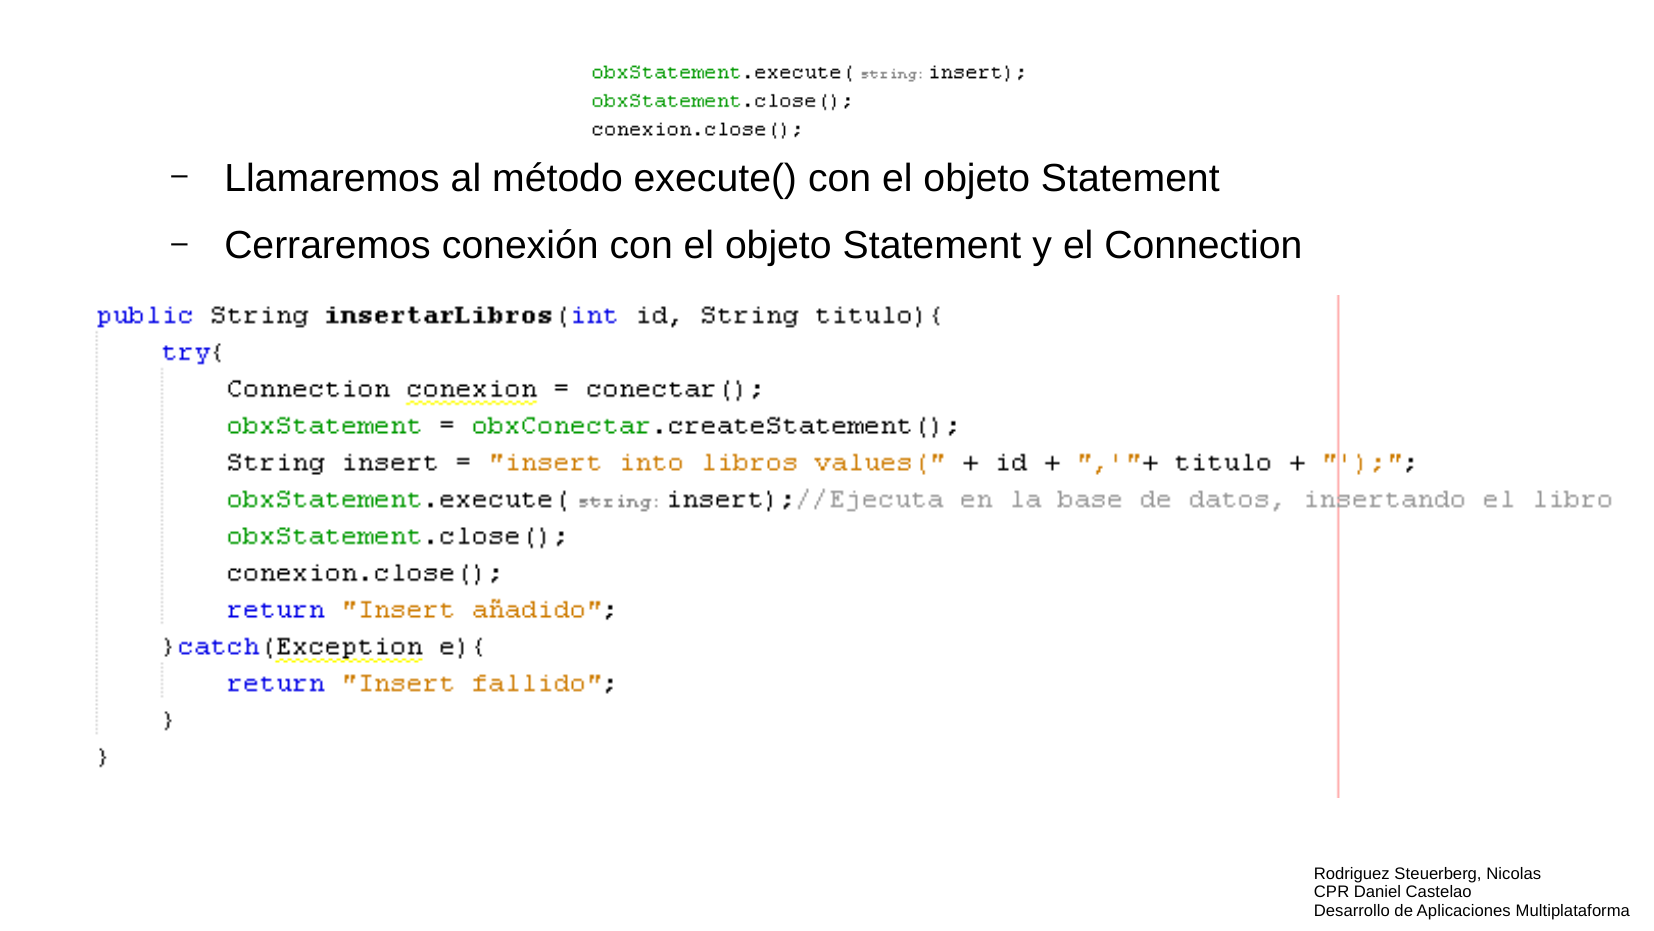

# Llamaremos al método execute() con el objeto Statement
Cerraremos conexión con el objeto Statement y el Connection
Rodriguez Steuerberg, Nicolas
CPR Daniel Castelao
Desarrollo de Aplicaciones Multiplataforma